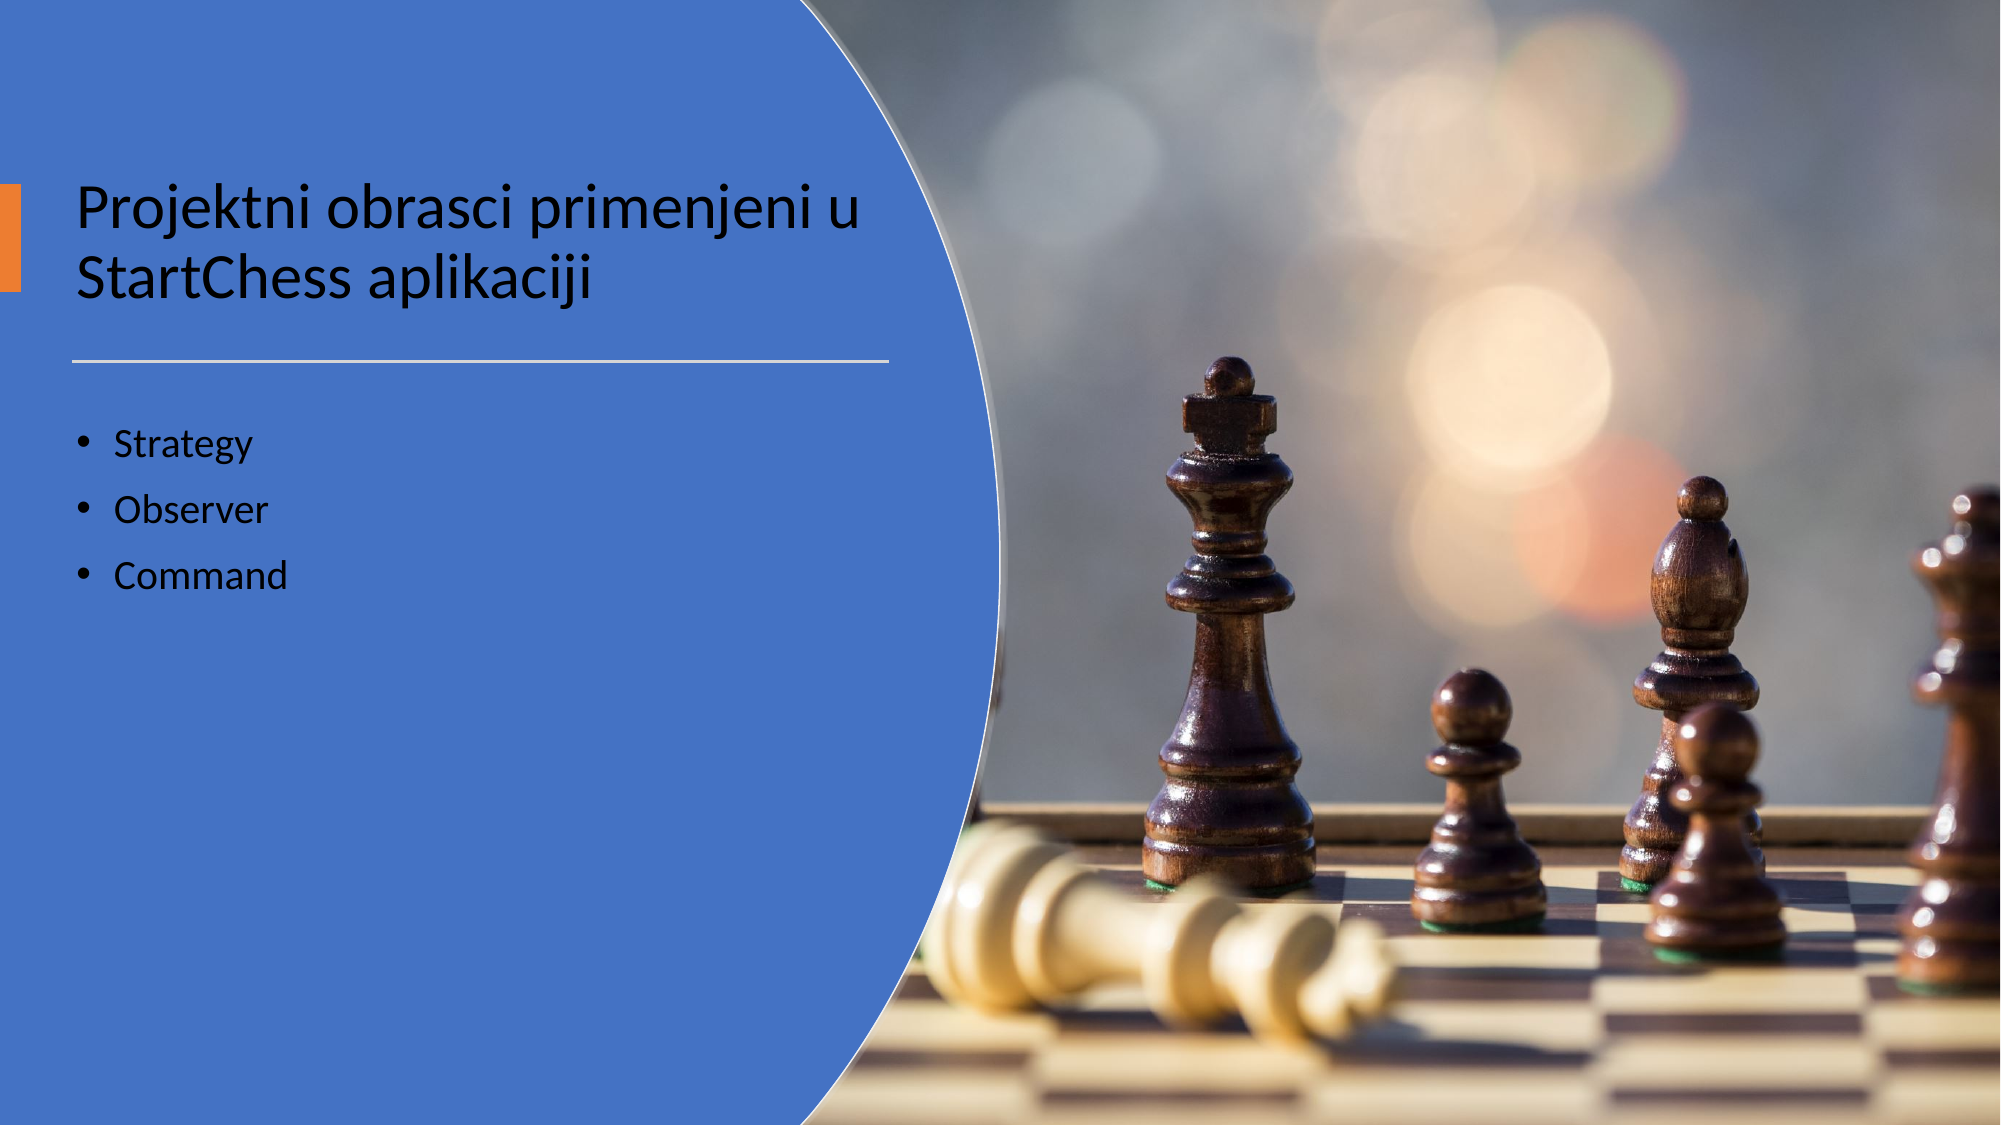

# Projektni obrasci primenjeni u StartChess aplikaciji
Strategy
Observer
Command